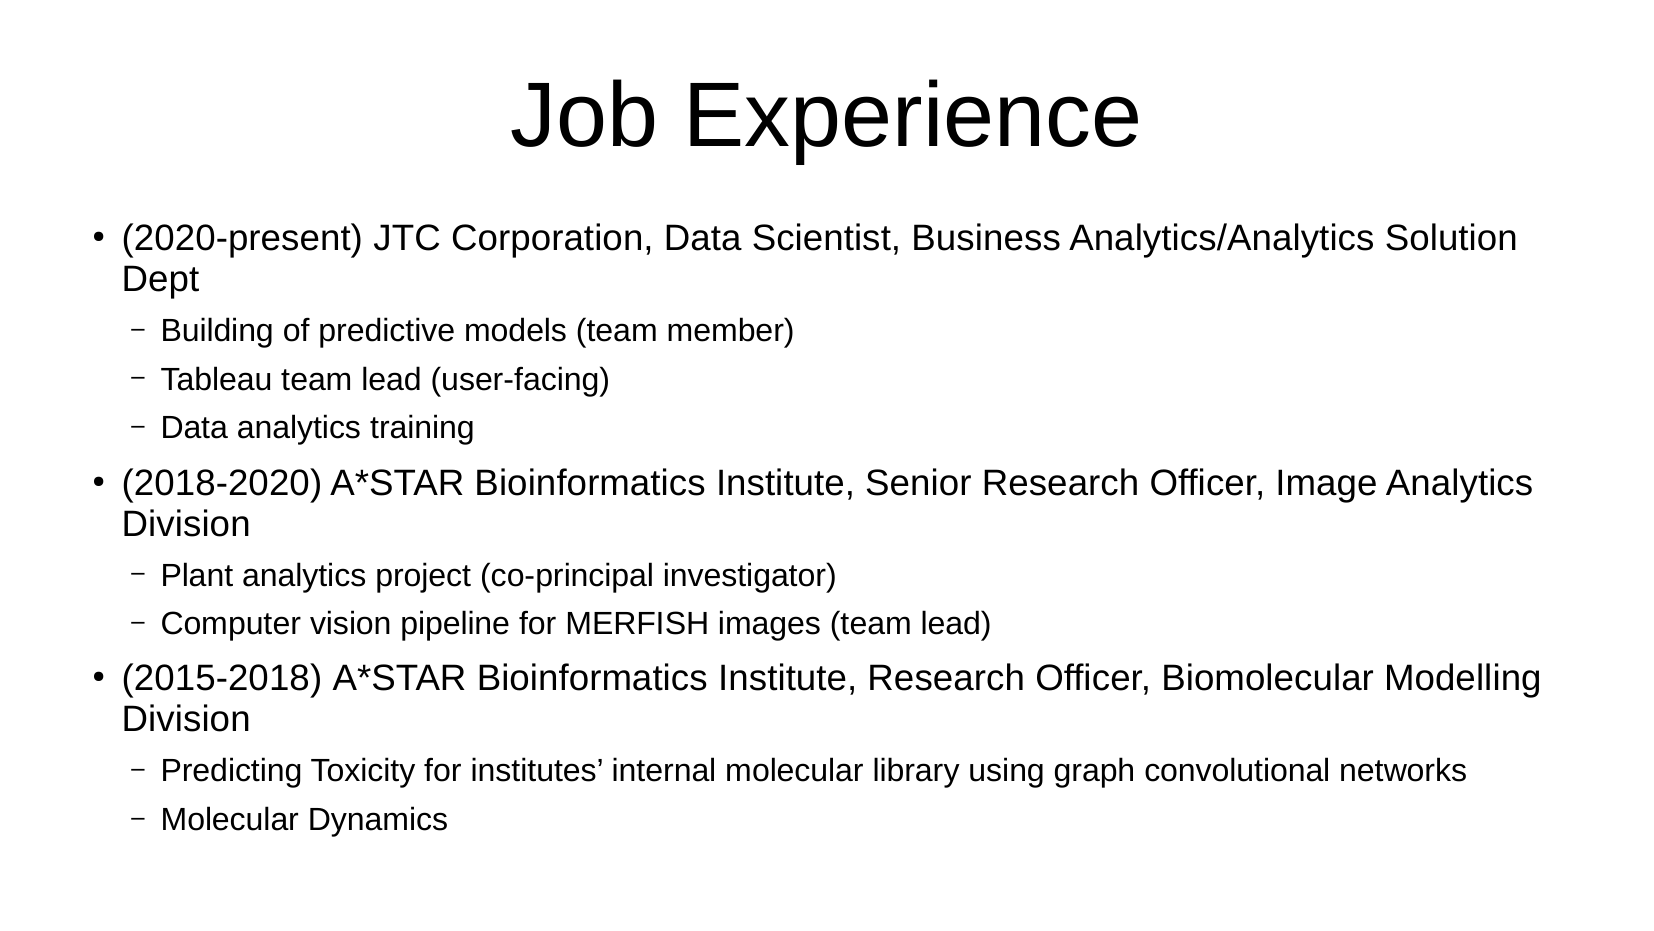

# Job Experience
(2020-present) JTC Corporation, Data Scientist, Business Analytics/Analytics Solution Dept
Building of predictive models (team member)
Tableau team lead (user-facing)
Data analytics training
(2018-2020) A*STAR Bioinformatics Institute, Senior Research Officer, Image Analytics Division
Plant analytics project (co-principal investigator)
Computer vision pipeline for MERFISH images (team lead)
(2015-2018) A*STAR Bioinformatics Institute, Research Officer, Biomolecular Modelling Division
Predicting Toxicity for institutes’ internal molecular library using graph convolutional networks
Molecular Dynamics